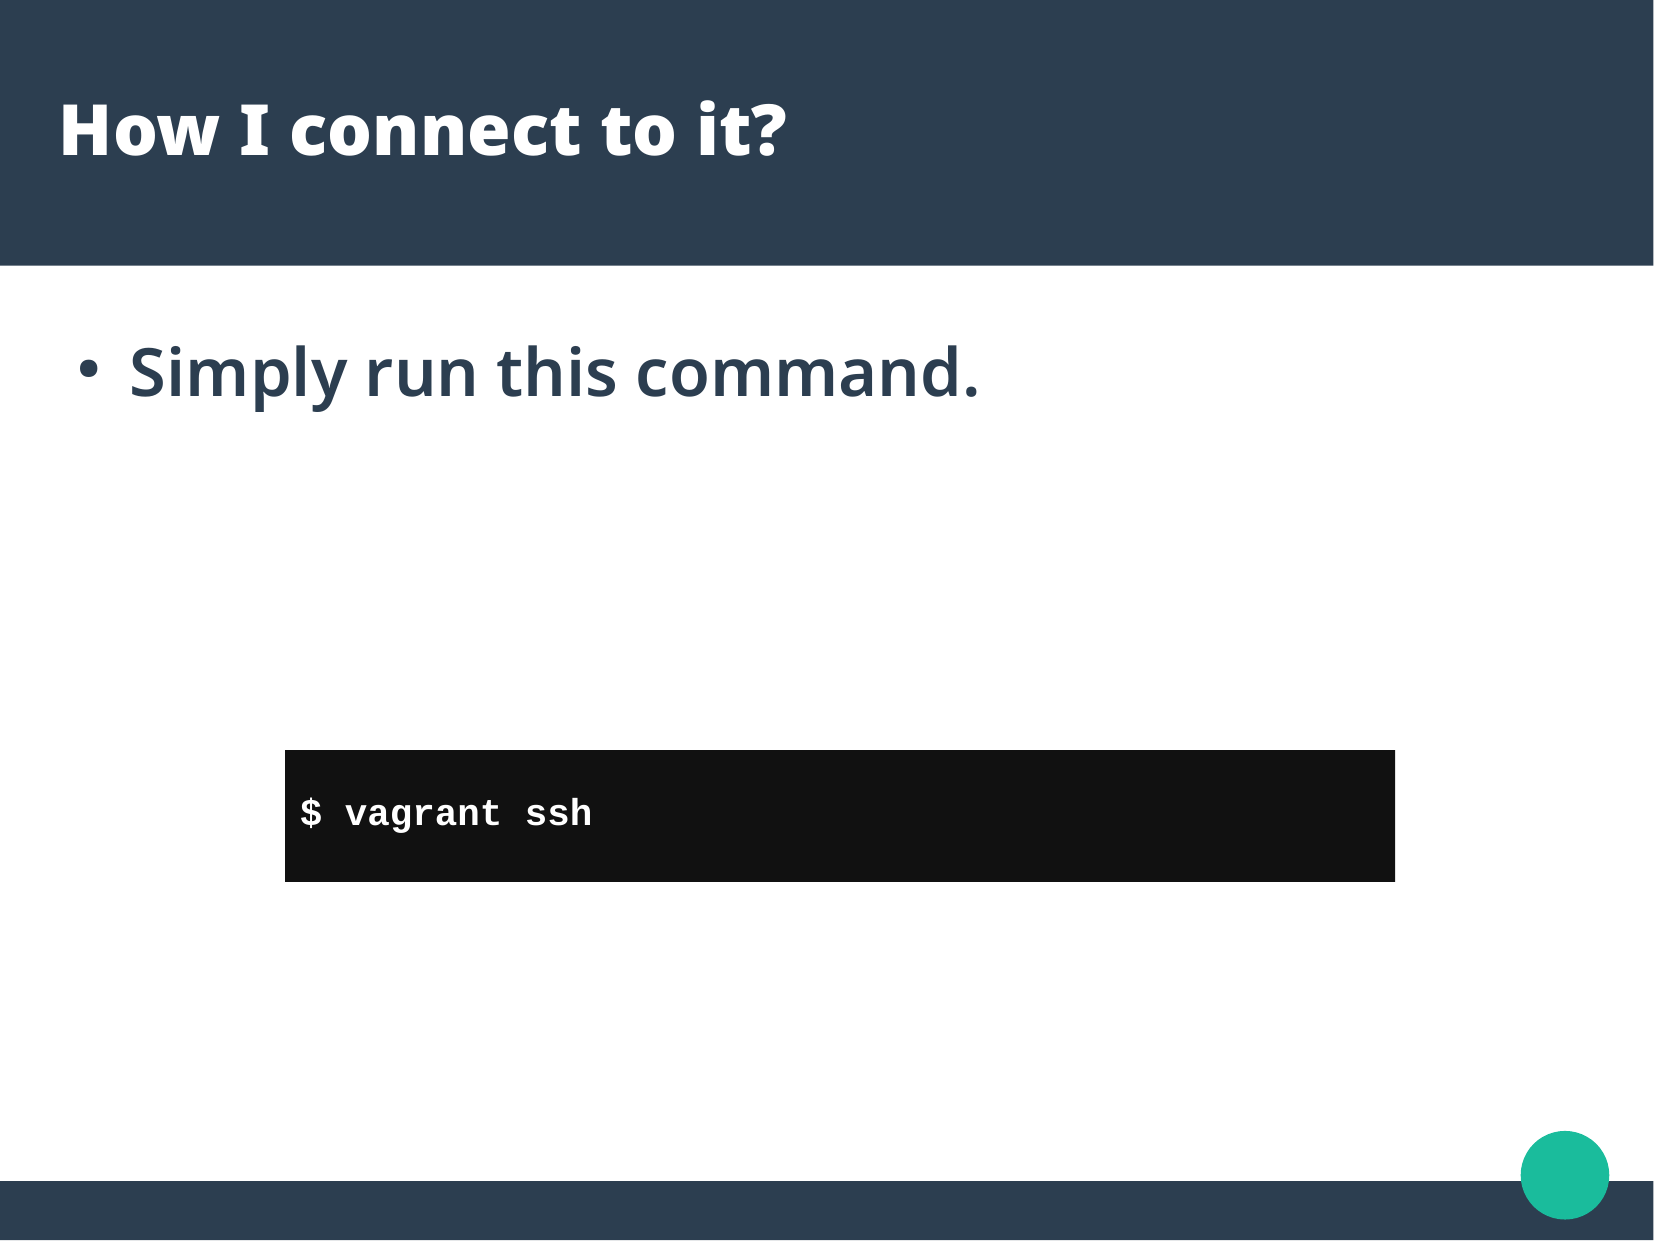

# How I connect to it?
Simply run this command.
$ vagrant ssh